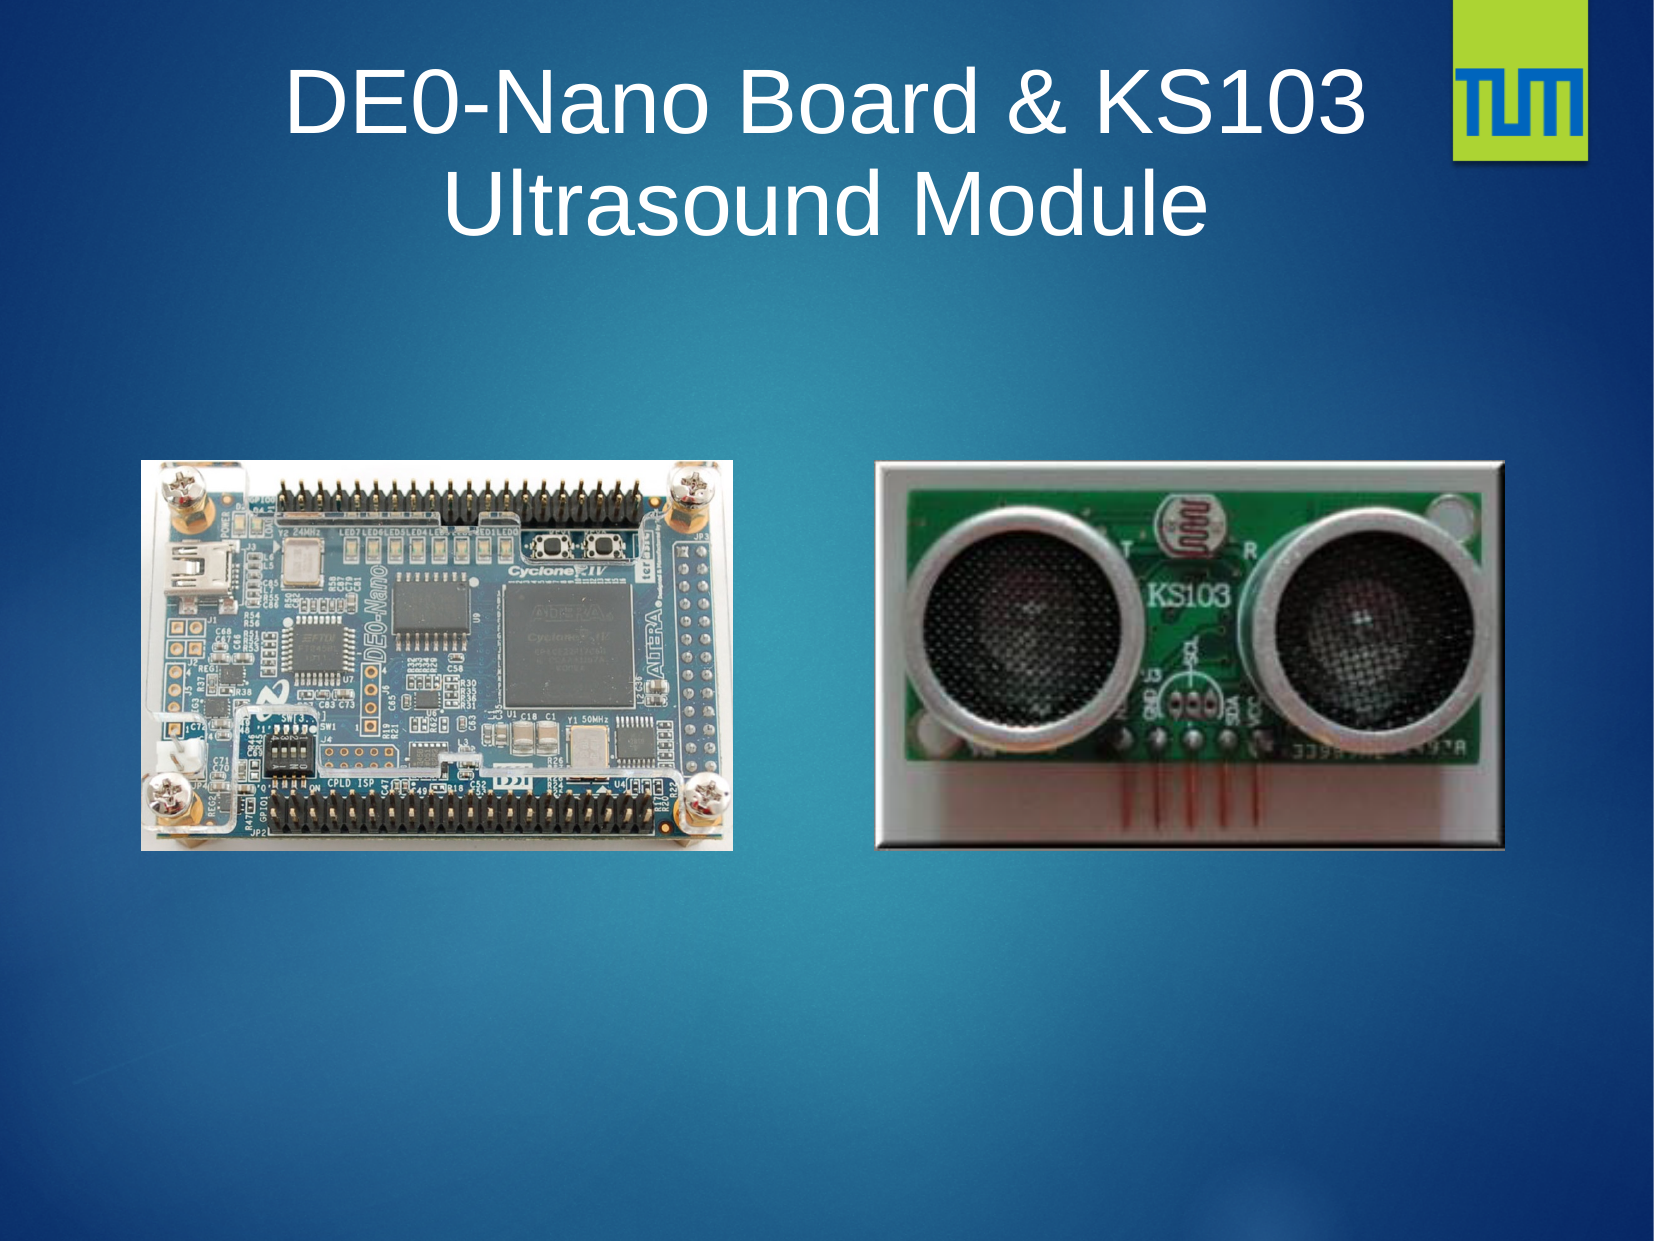

# DE0-Nano Board & KS103 Ultrasound Module